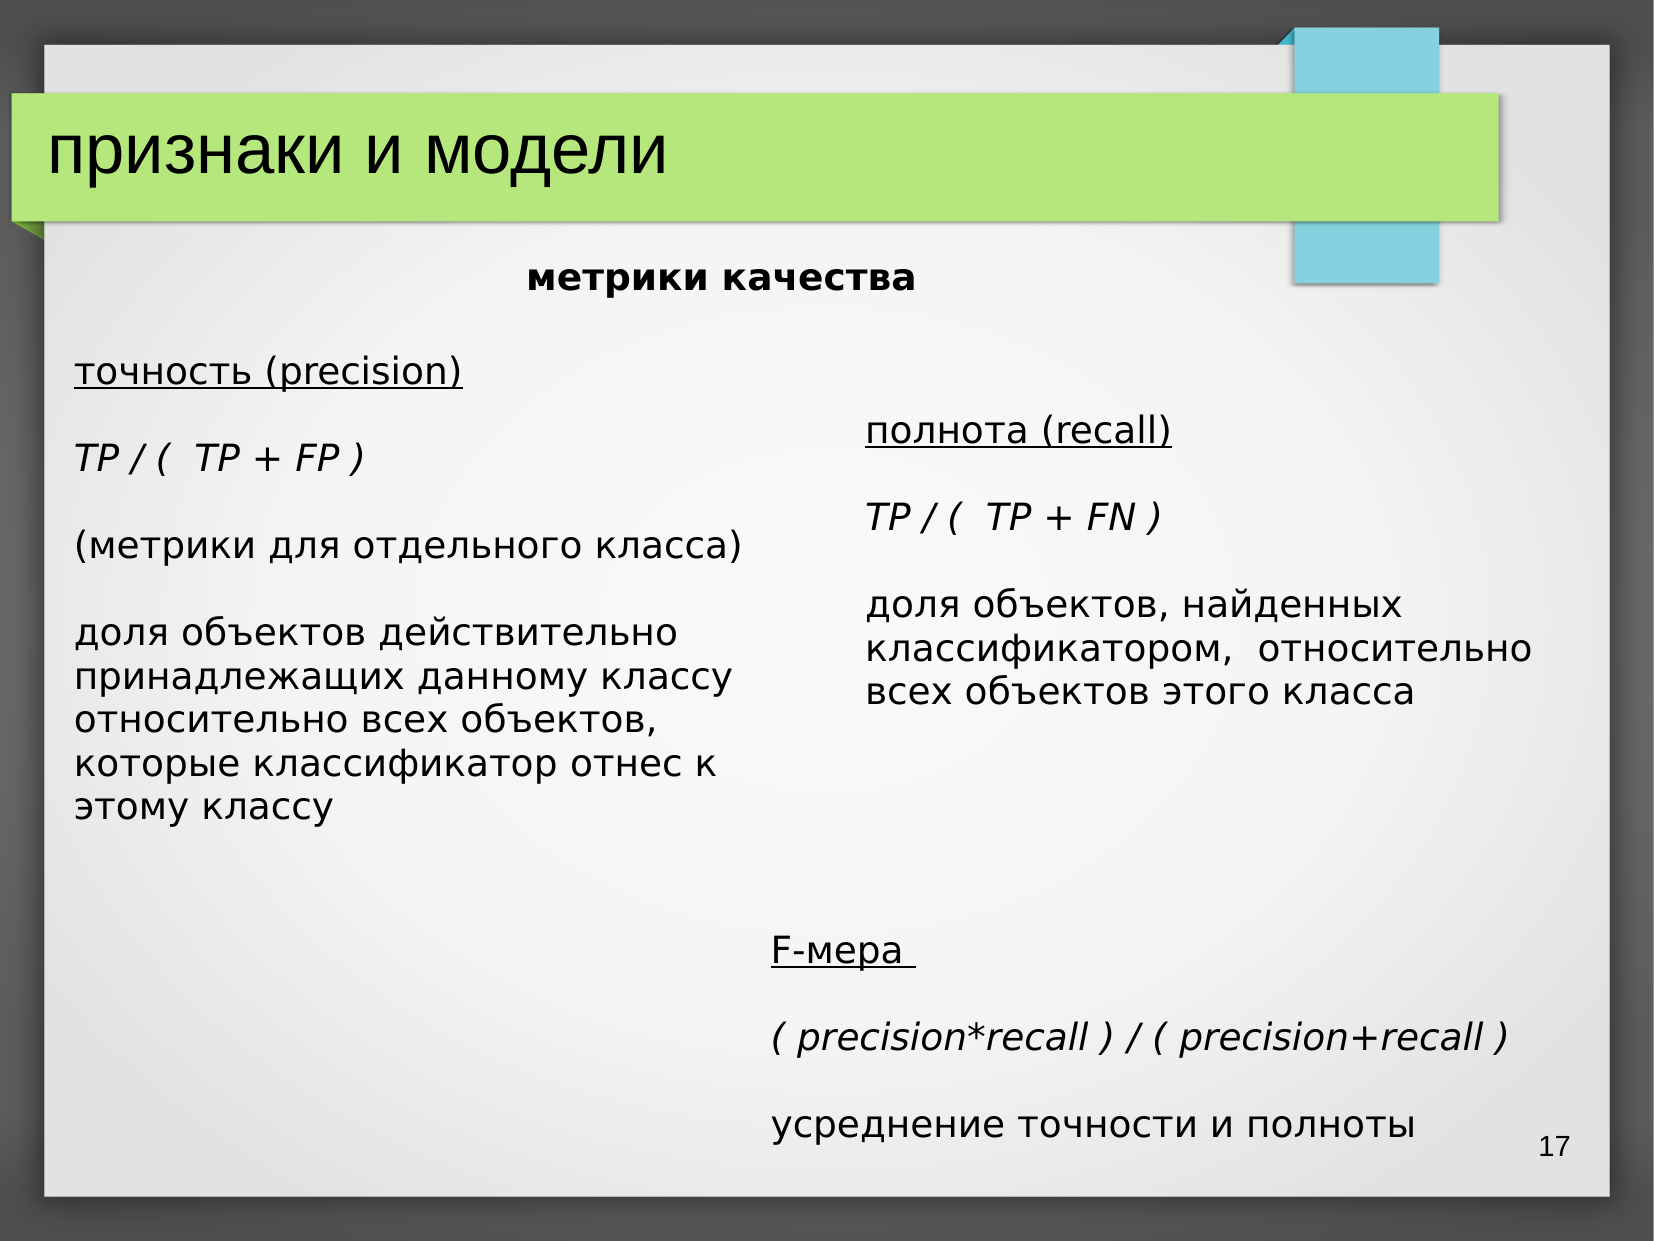

# признаки и модели
метрики качества
точность (precision)
TP / ( TP + FP )
(метрики для отдельного класса)
доля объектов действительно принадлежащих данному классу относительно всех объектов, которые классификатор отнес к этому классу
полнота (recall)
TP / ( TP + FN )
доля объектов, найденных классификатором, относительно всех объектов этого класса
F-мера
( precision*recall ) / ( precision+recall )
усреднение точности и полноты
17